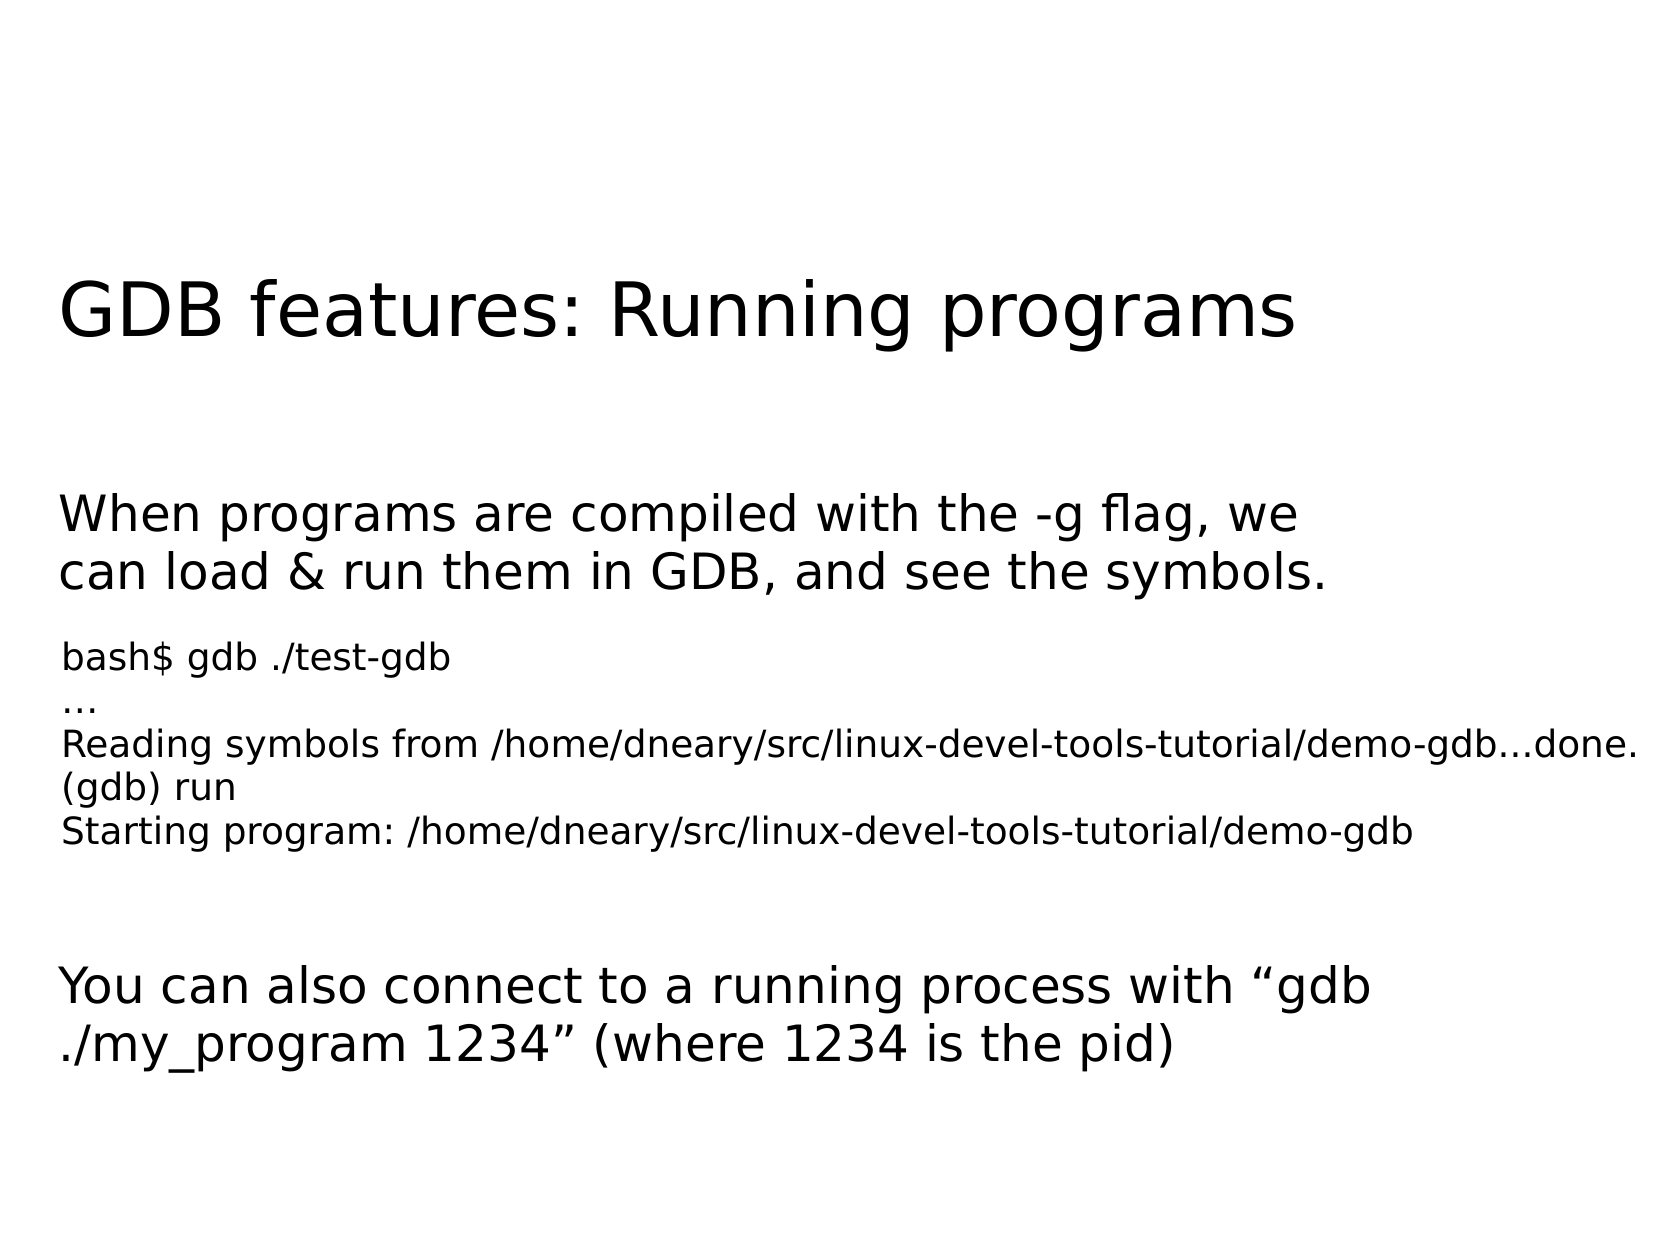

GDB features: Running programs
When programs are compiled with the -g flag, we can load & run them in GDB, and see the symbols.
bash$ gdb ./test-gdb
…
Reading symbols from /home/dneary/src/linux-devel-tools-tutorial/demo-gdb...done.
(gdb) run
Starting program: /home/dneary/src/linux-devel-tools-tutorial/demo-gdb
You can also connect to a running process with “gdb ./my_program 1234” (where 1234 is the pid)